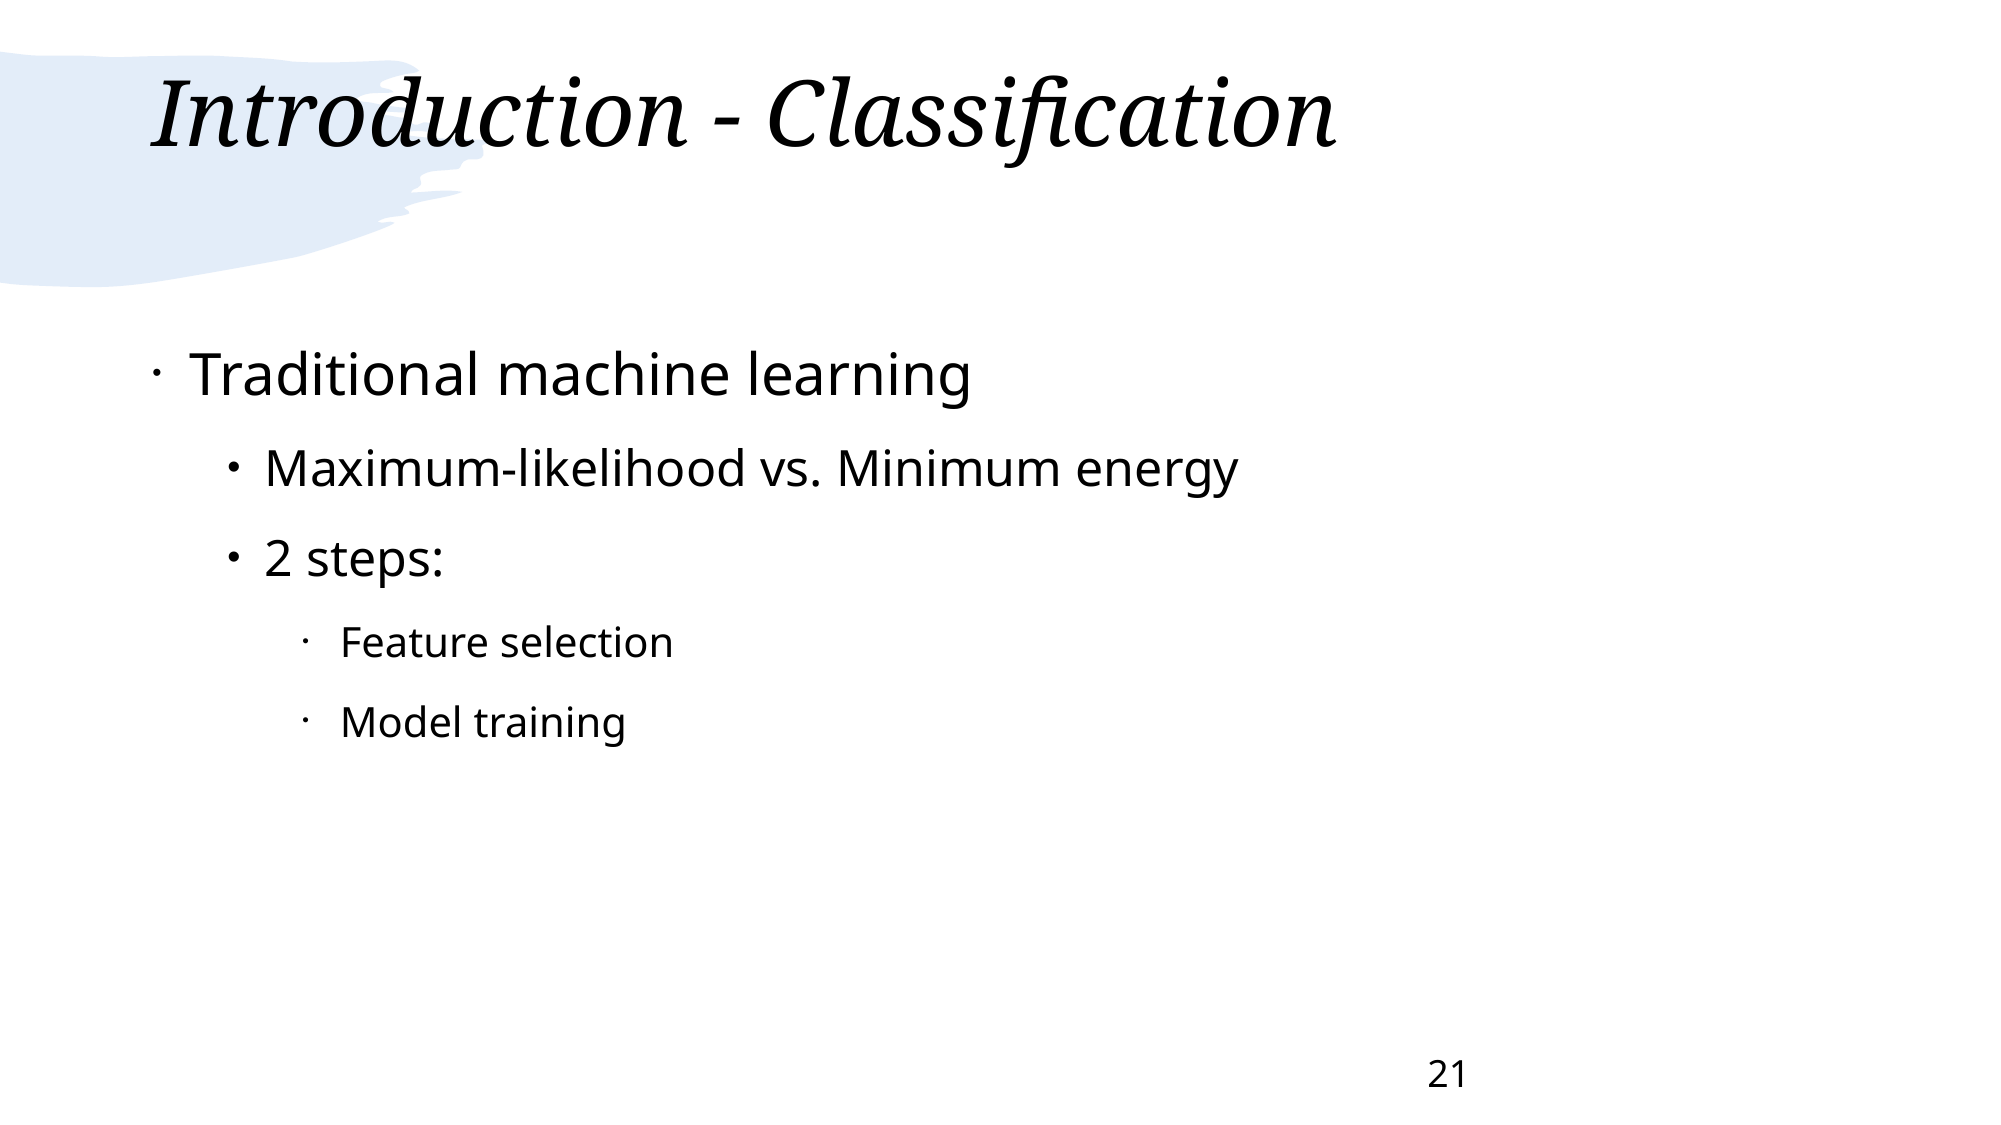

# Introduction - Classification
Traditional machine learning
Maximum-likelihood vs. Minimum energy
2 steps:
Feature selection
Model training